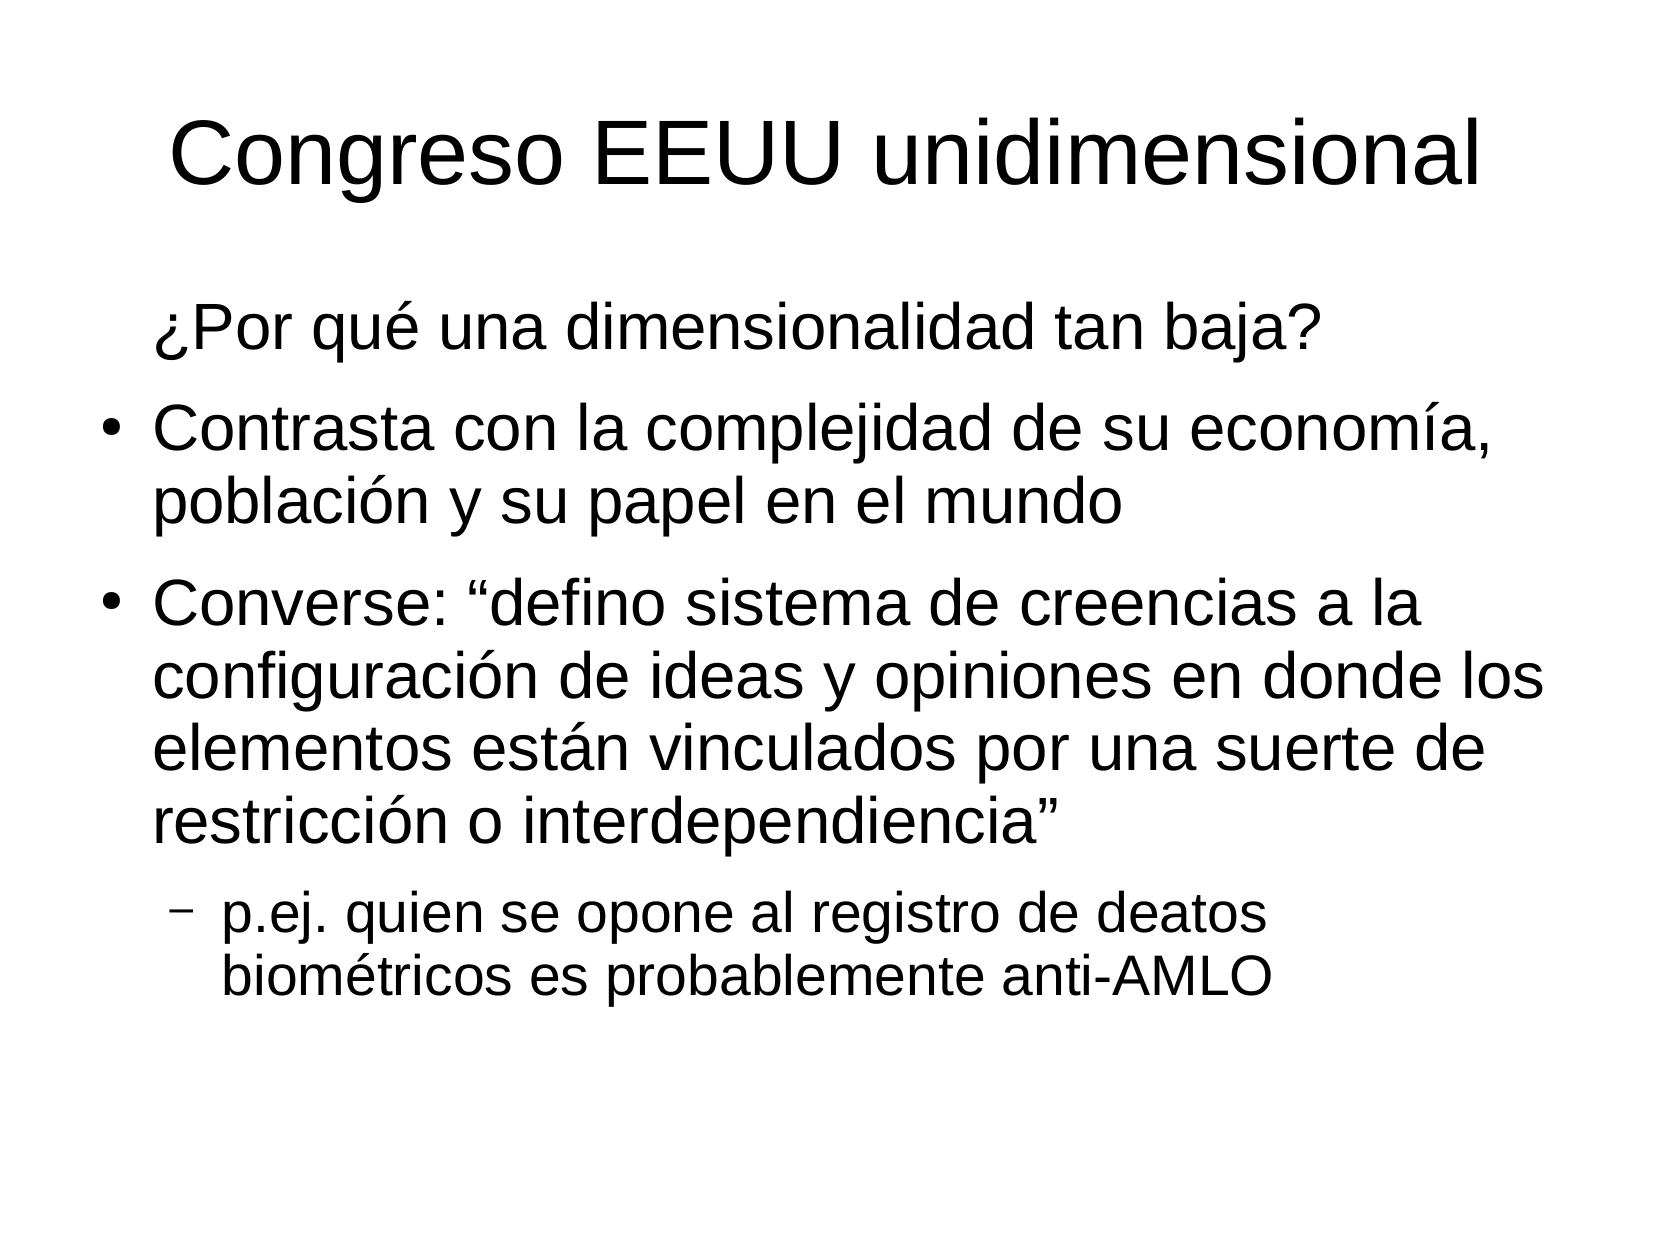

# Congreso EEUU unidimensional
¿Por qué una dimensionalidad tan baja?
Contrasta con la complejidad de su economía, población y su papel en el mundo
Converse: “defino sistema de creencias a la configuración de ideas y opiniones en donde los elementos están vinculados por una suerte de restricción o interdependiencia”
p.ej. quien se opone al registro de deatos biométricos es probablemente anti-AMLO